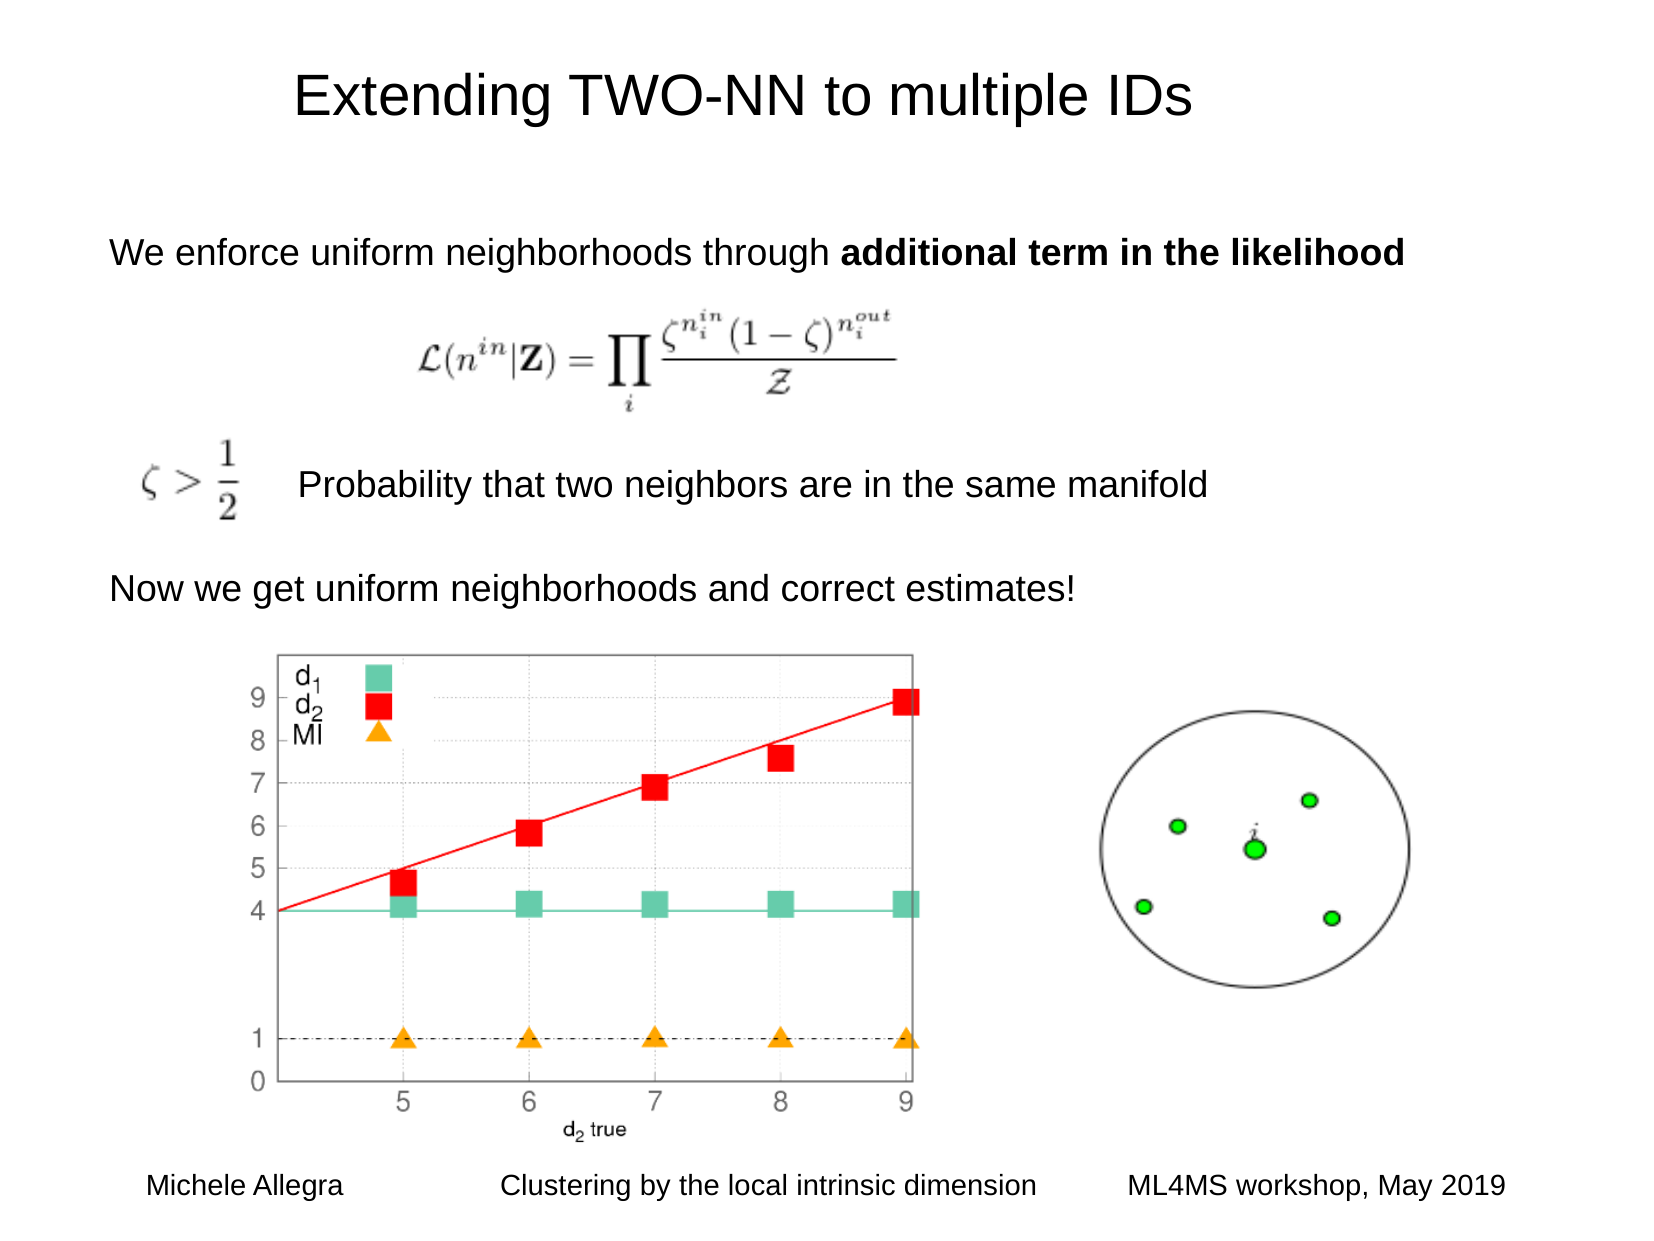

# Extending TWO-NN to multiple IDs
We enforce uniform neighborhoods through additional term in the likelihood
Now we get uniform neighborhoods and correct estimates!
 Probability that two neighbors are in the same manifold
Michele Allegra Clustering by the local intrinsic dimension ML4MS workshop, May 2019